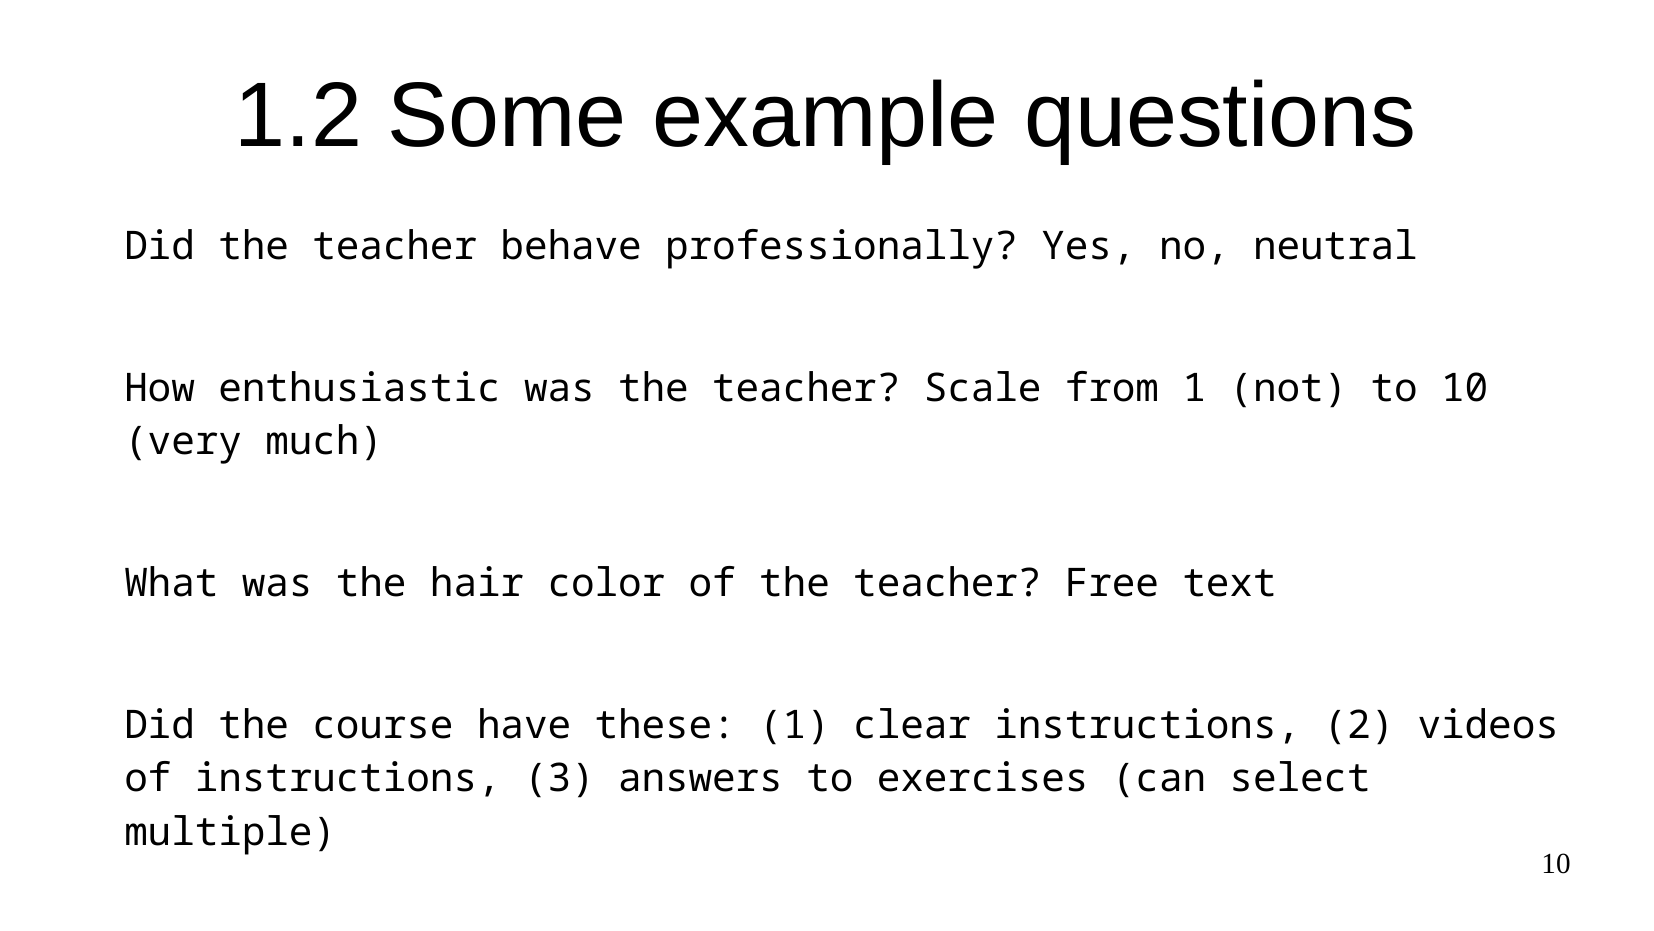

# 1.2 Some example questions
Did the teacher behave professionally? Yes, no, neutral
How enthusiastic was the teacher? Scale from 1 (not) to 10 (very much)
What was the hair color of the teacher? Free text
Did the course have these: (1) clear instructions, (2) videos of instructions, (3) answers to exercises (can select multiple)
10